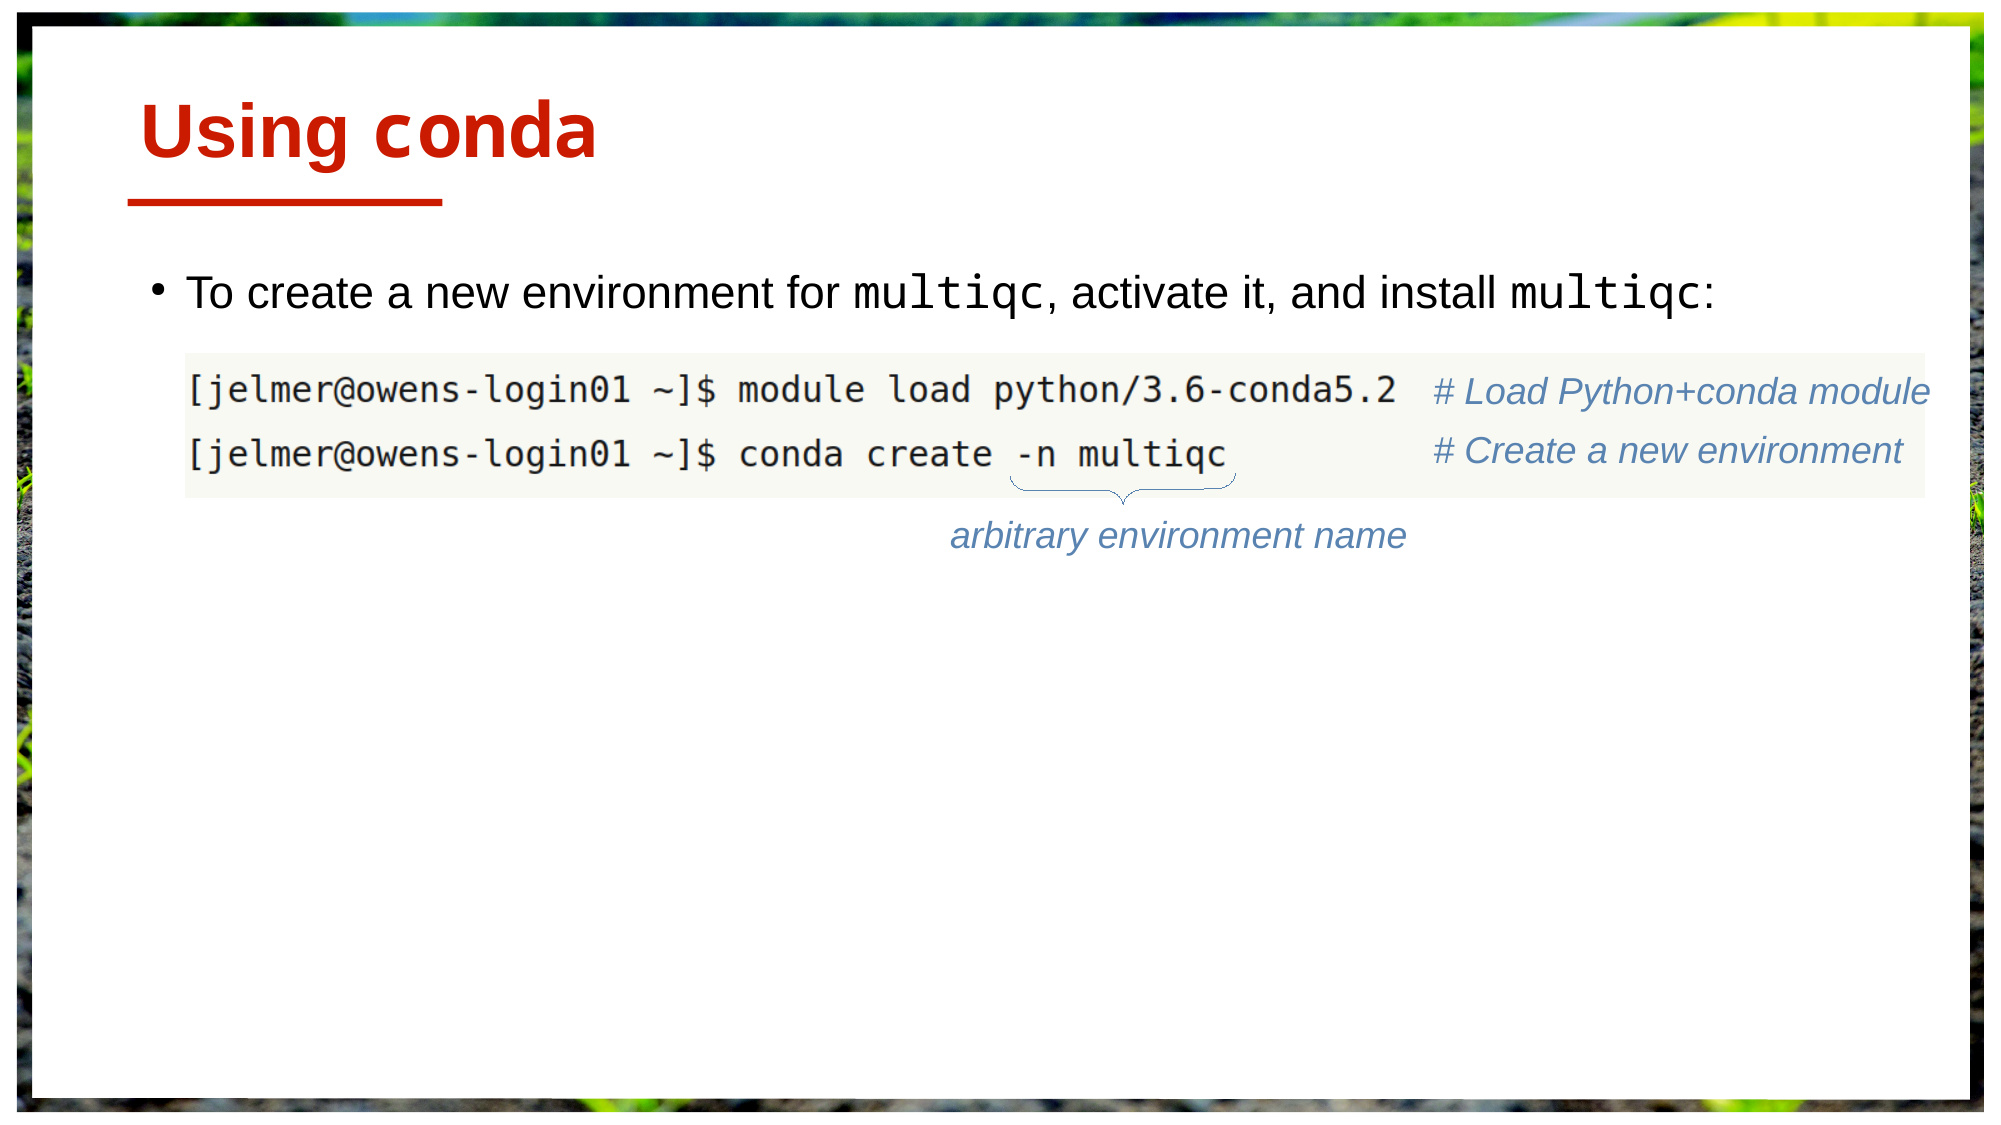

Using conda
To create a new environment for multiqc, activate it, and install multiqc:
# Load Python+conda module
# Create a new environment
arbitrary environment name